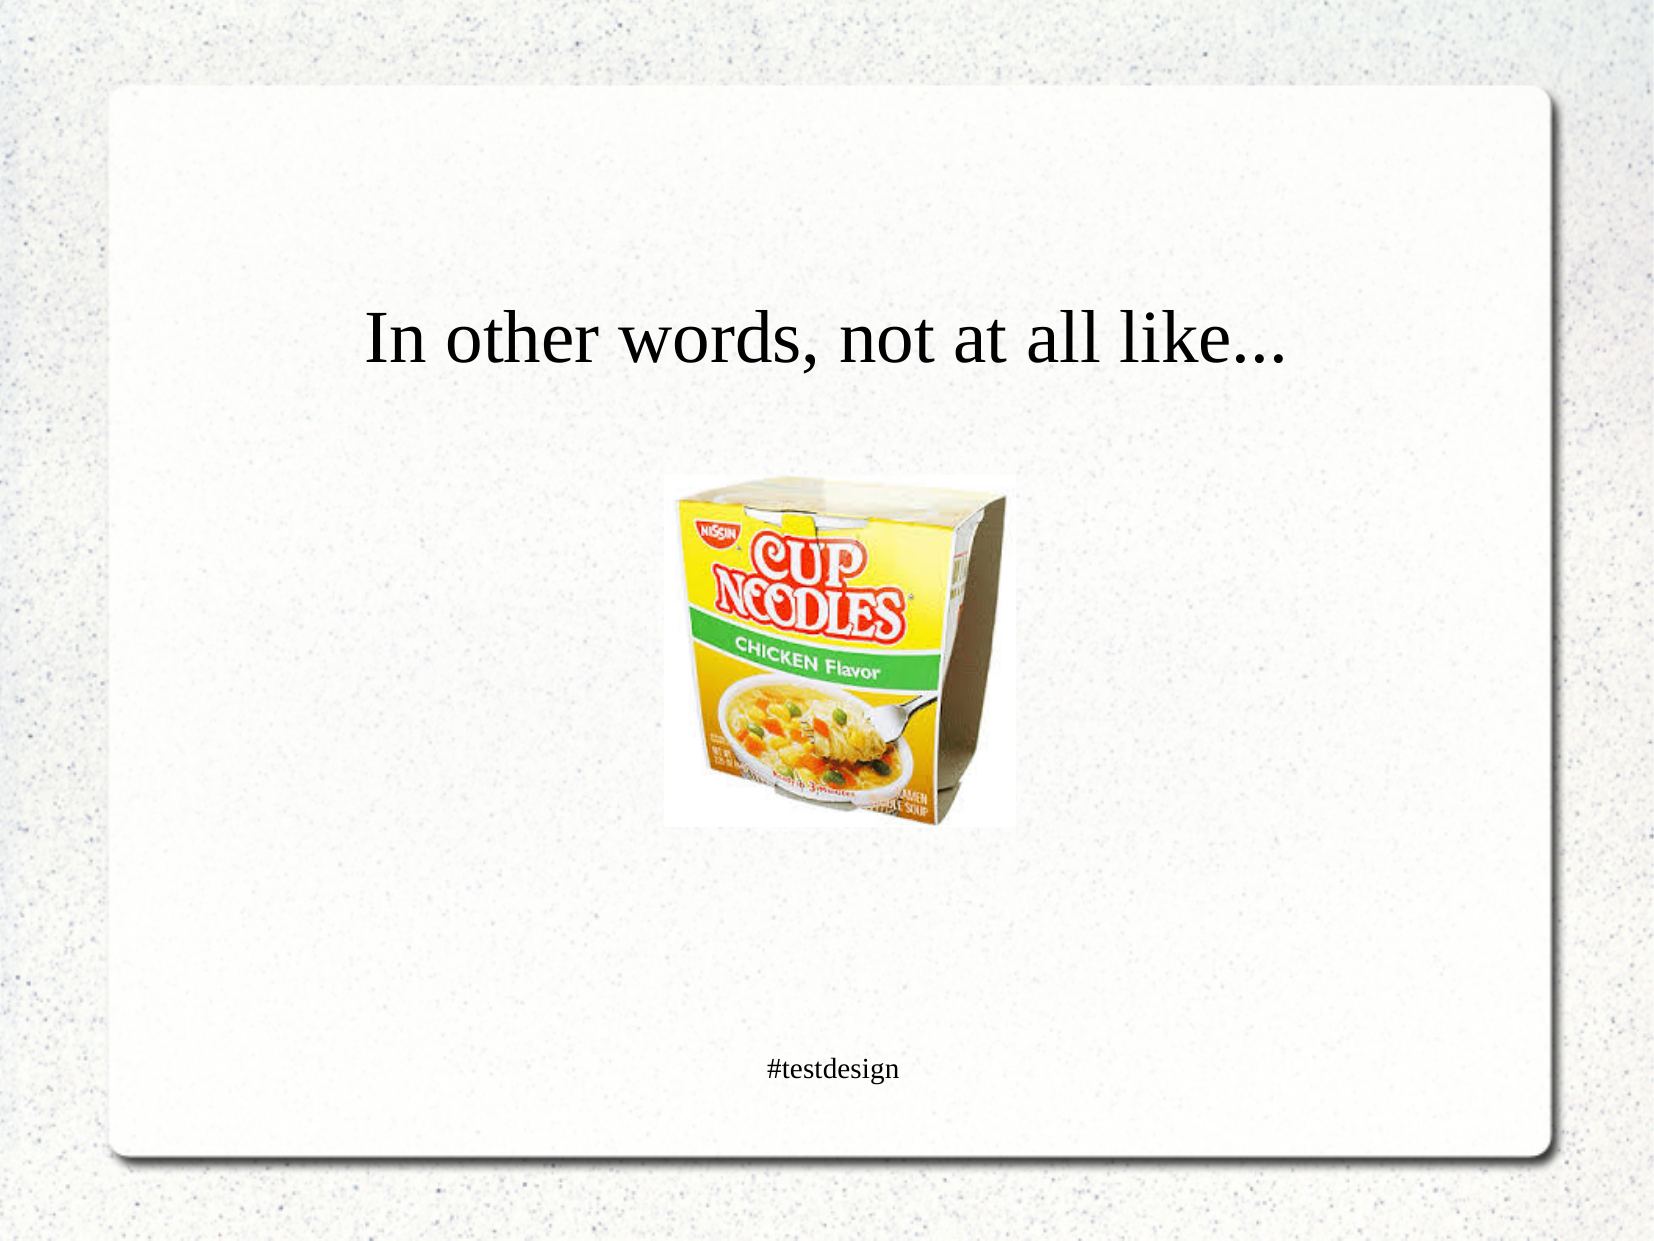

# In other words, not at all like...
#testdesign